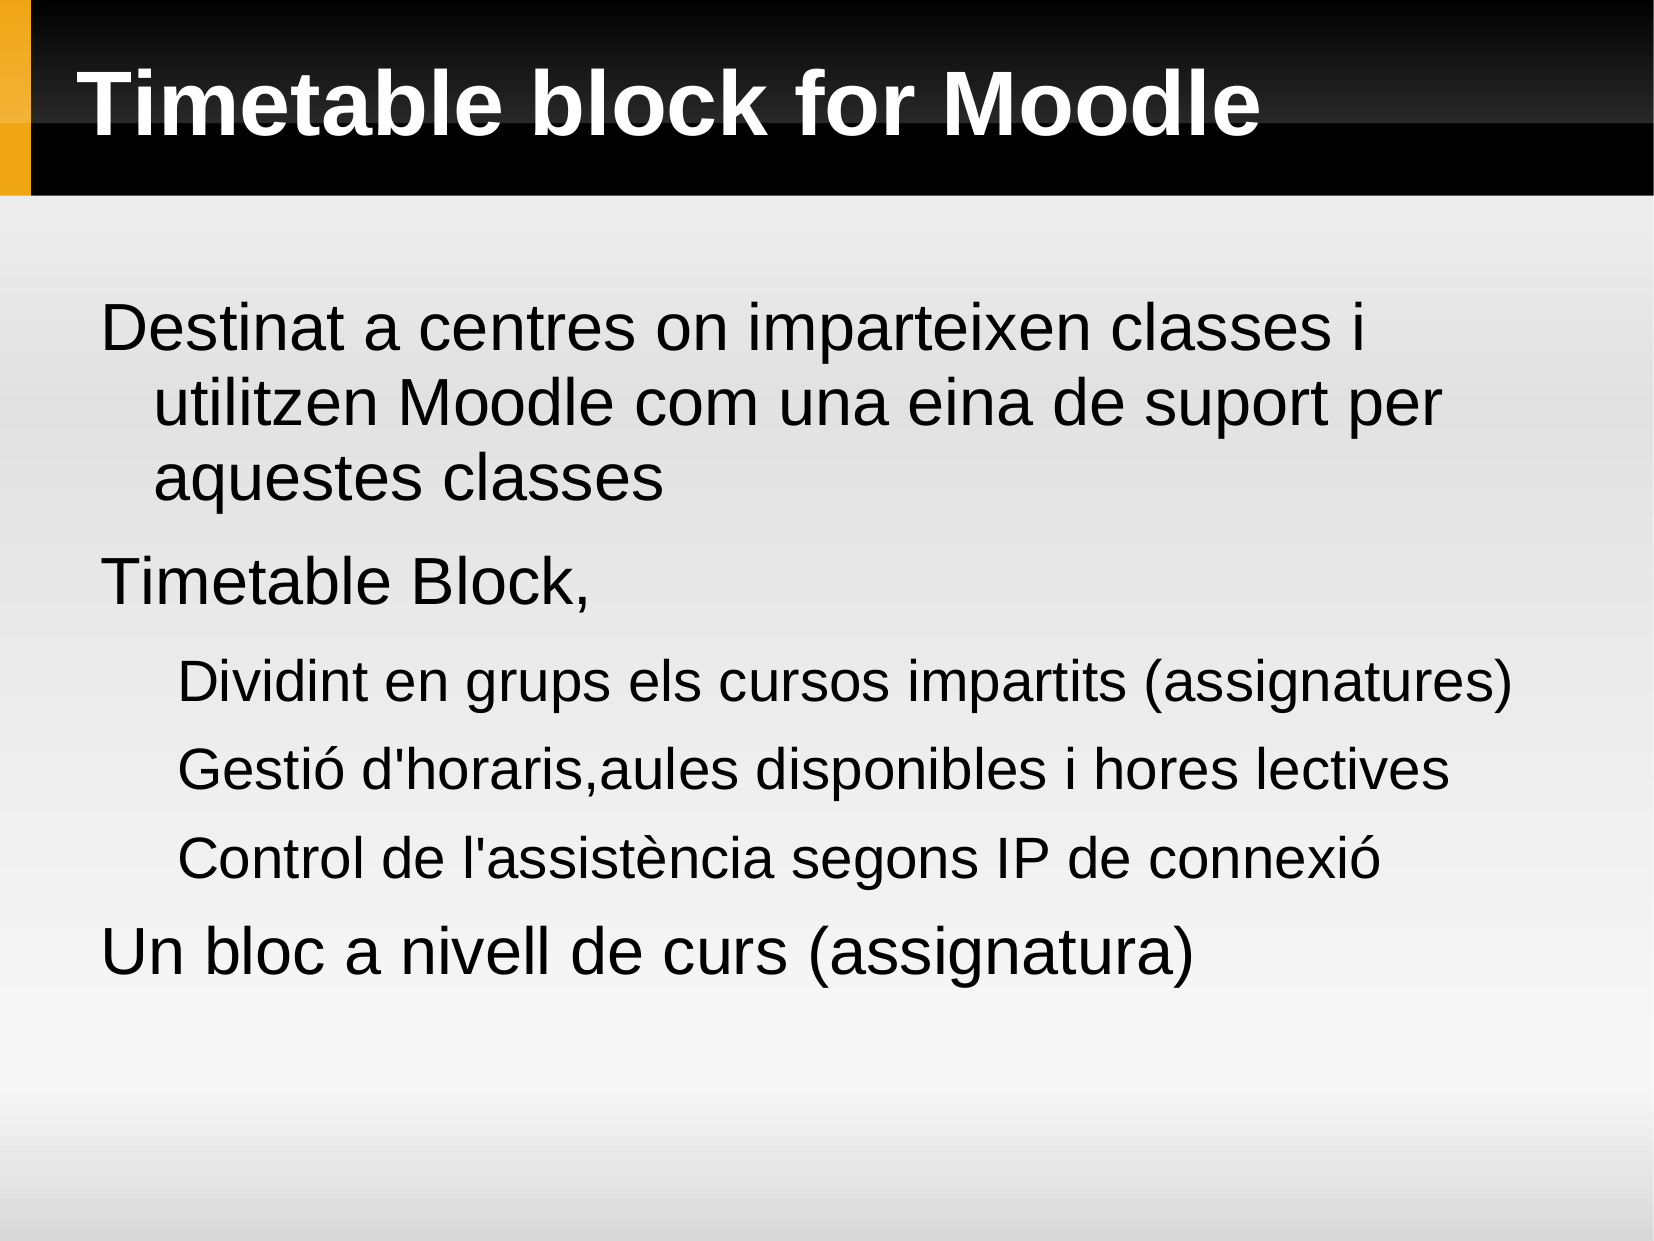

# Timetable block for Moodle
Destinat a centres on imparteixen classes i utilitzen Moodle com una eina de suport per aquestes classes
Timetable Block,
Dividint en grups els cursos impartits (assignatures)
Gestió d'horaris,aules disponibles i hores lectives
Control de l'assistència segons IP de connexió
Un bloc a nivell de curs (assignatura)